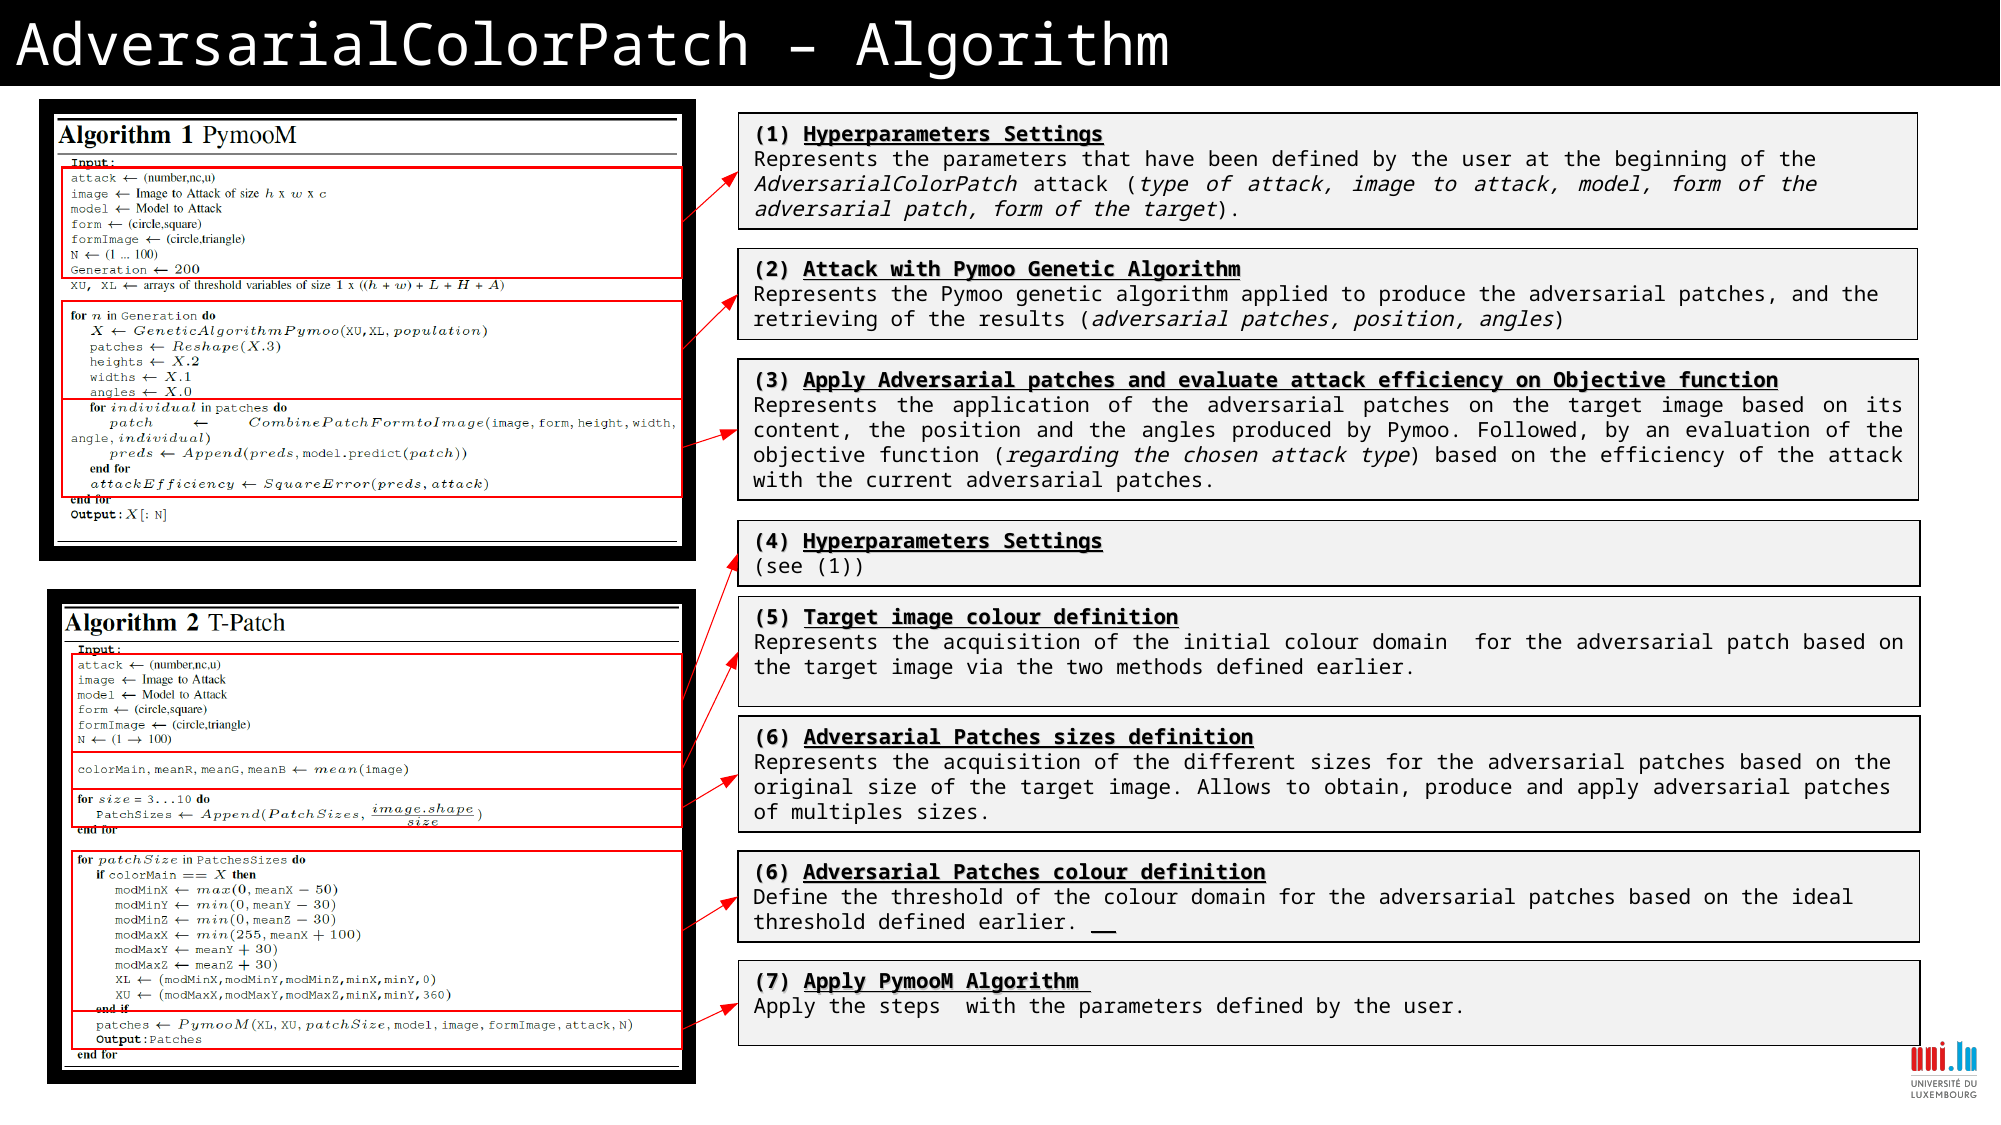

AdversarialColorPatch – Algorithm
 Hyperparameters Settings
Represents the parameters that have been defined by the user at the beginning of the AdversarialColorPatch attack (type of attack, image to attack, model, form of the adversarial patch, form of the target).
(2) Attack with Pymoo Genetic Algorithm
Represents the Pymoo genetic algorithm applied to produce the adversarial patches, and the
retrieving of the results (adversarial patches, position, angles)
(3) Apply Adversarial patches and evaluate attack efficiency on Objective function
Represents the application of the adversarial patches on the target image based on its content, the position and the angles produced by Pymoo. Followed, by an evaluation of the objective function (regarding the chosen attack type) based on the efficiency of the attack with the current adversarial patches.
(4) Hyperparameters Settings
(see (1))
(5) Target image colour definition
Represents the acquisition of the initial colour domain for the adversarial patch based on the target image via the two methods defined earlier.
(6) Adversarial Patches sizes definition
Represents the acquisition of the different sizes for the adversarial patches based on the original size of the target image. Allows to obtain, produce and apply adversarial patches of multiples sizes.
(6) Adversarial Patches colour definition
Define the threshold of the colour domain for the adversarial patches based on the ideal threshold defined earlier.
(7) Apply PymooM Algorithm
Apply the steps with the parameters defined by the user.